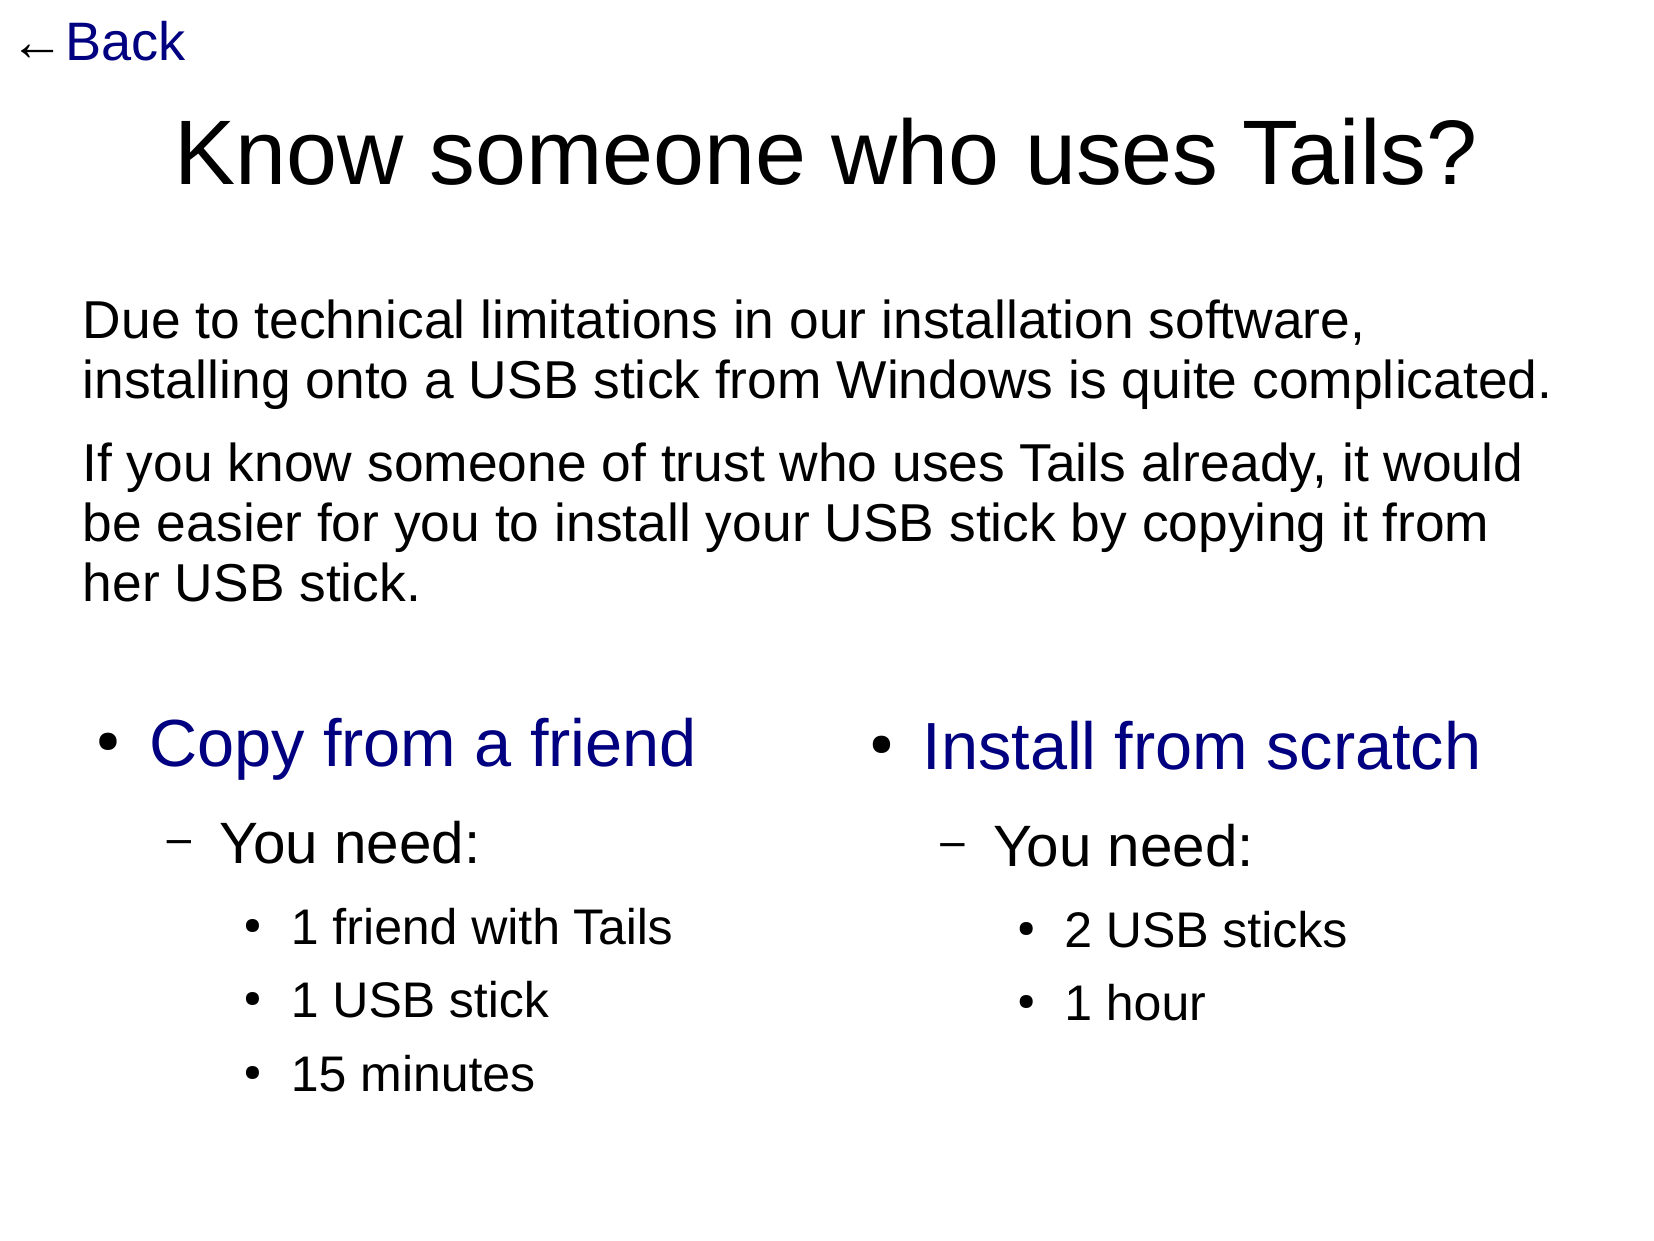

←Back
# Know someone who uses Tails?
Due to technical limitations in our installation software, installing onto a USB stick from Windows is quite complicated.
If you know someone of trust who uses Tails already, it would be easier for you to install your USB stick by copying it from her USB stick.
Copy from a friend
You need:
1 friend with Tails
1 USB stick
15 minutes
Install from scratch
You need:
2 USB sticks
1 hour